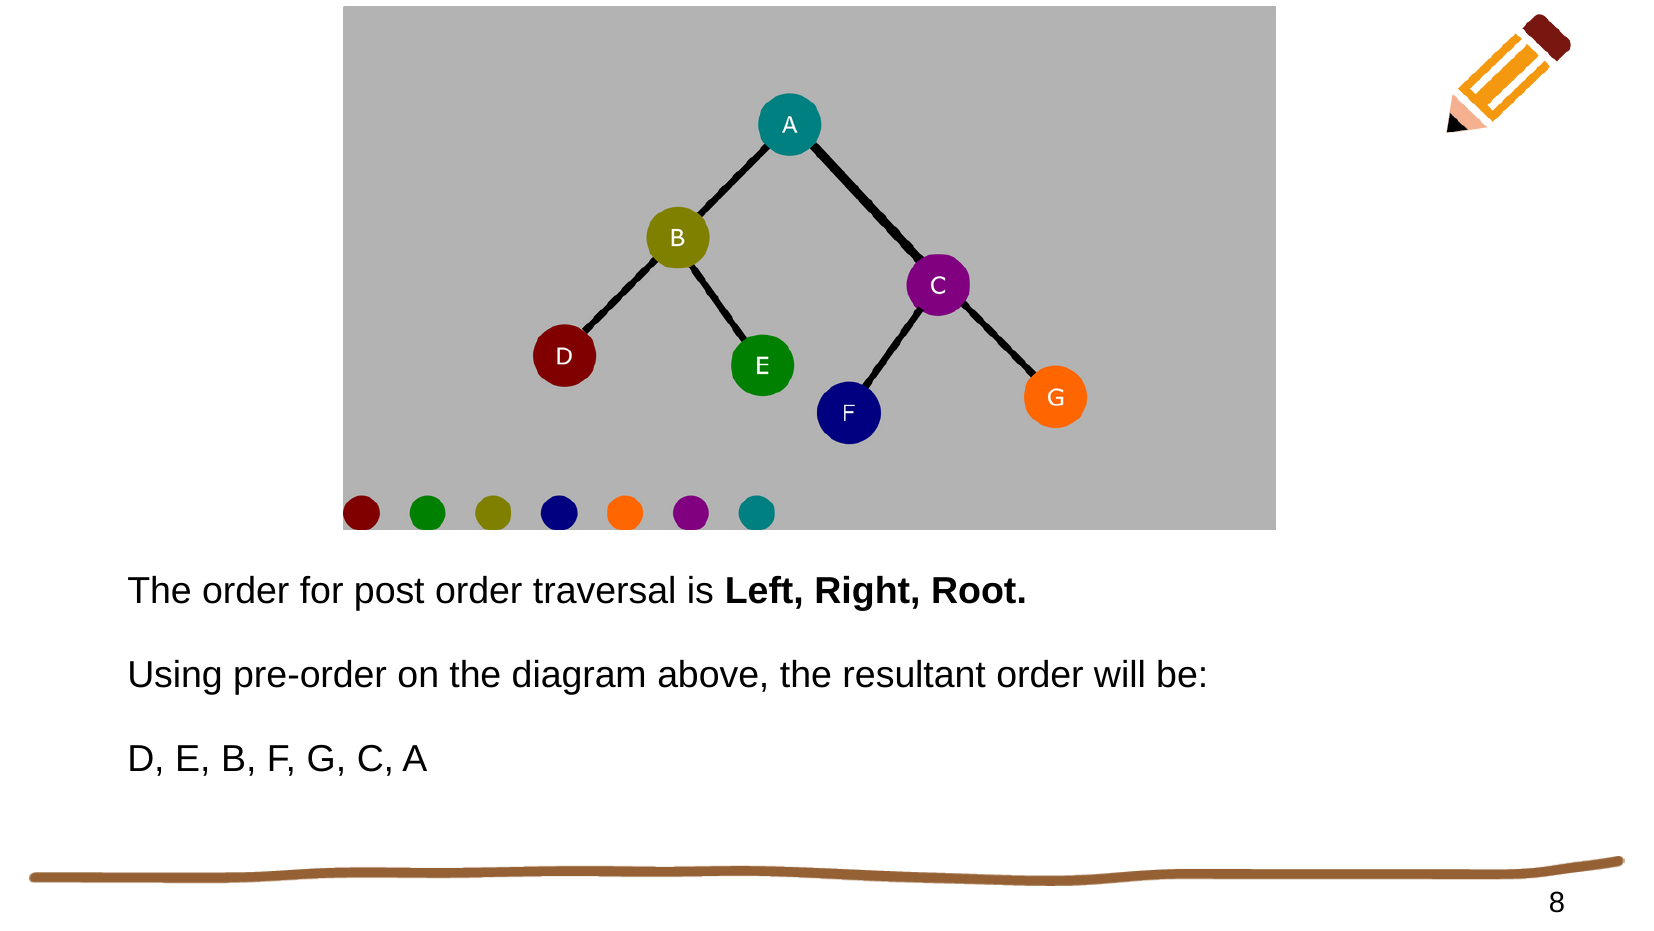

The order for post order traversal is Left, Right, Root.
Using pre-order on the diagram above, the resultant order will be:
D, E, B, F, G, C, A
8